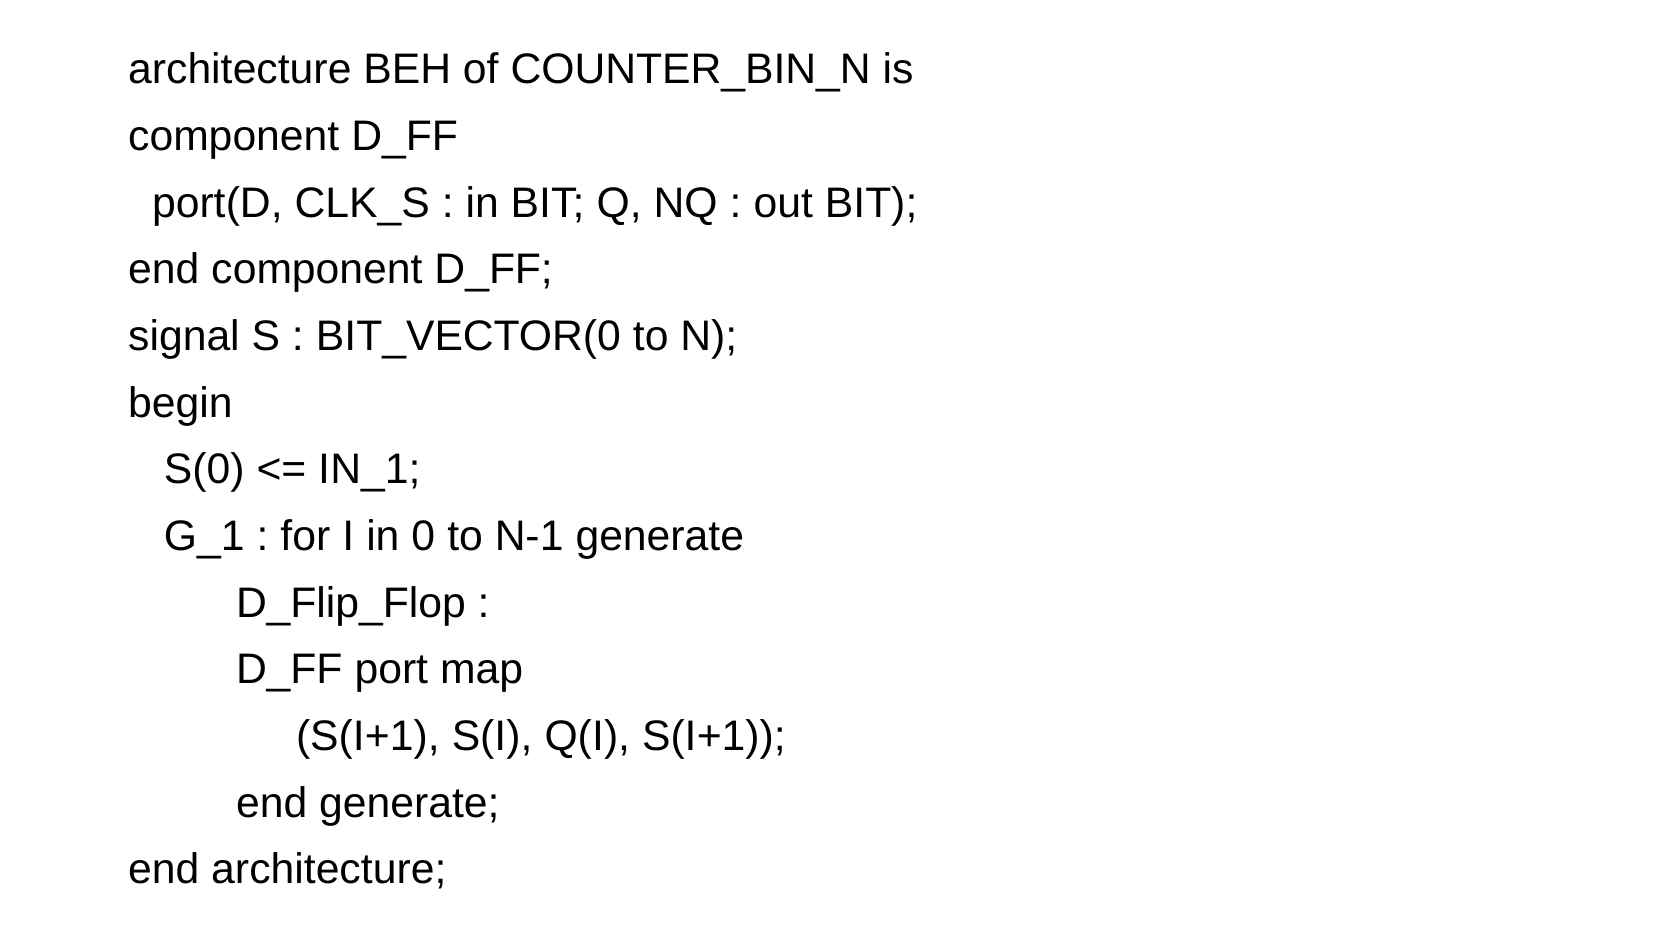

# architecture BEH of COUNTER_BIN_N is
component D_FF
 port(D, CLK_S : in BIT; Q, NQ : out BIT);
end component D_FF;
signal S : BIT_VECTOR(0 to N);
begin
 S(0) <= IN_1;
 G_1 : for I in 0 to N-1 generate
 D_Flip_Flop :
 D_FF port map
 (S(I+1), S(I), Q(I), S(I+1));
 end generate;
end architecture;